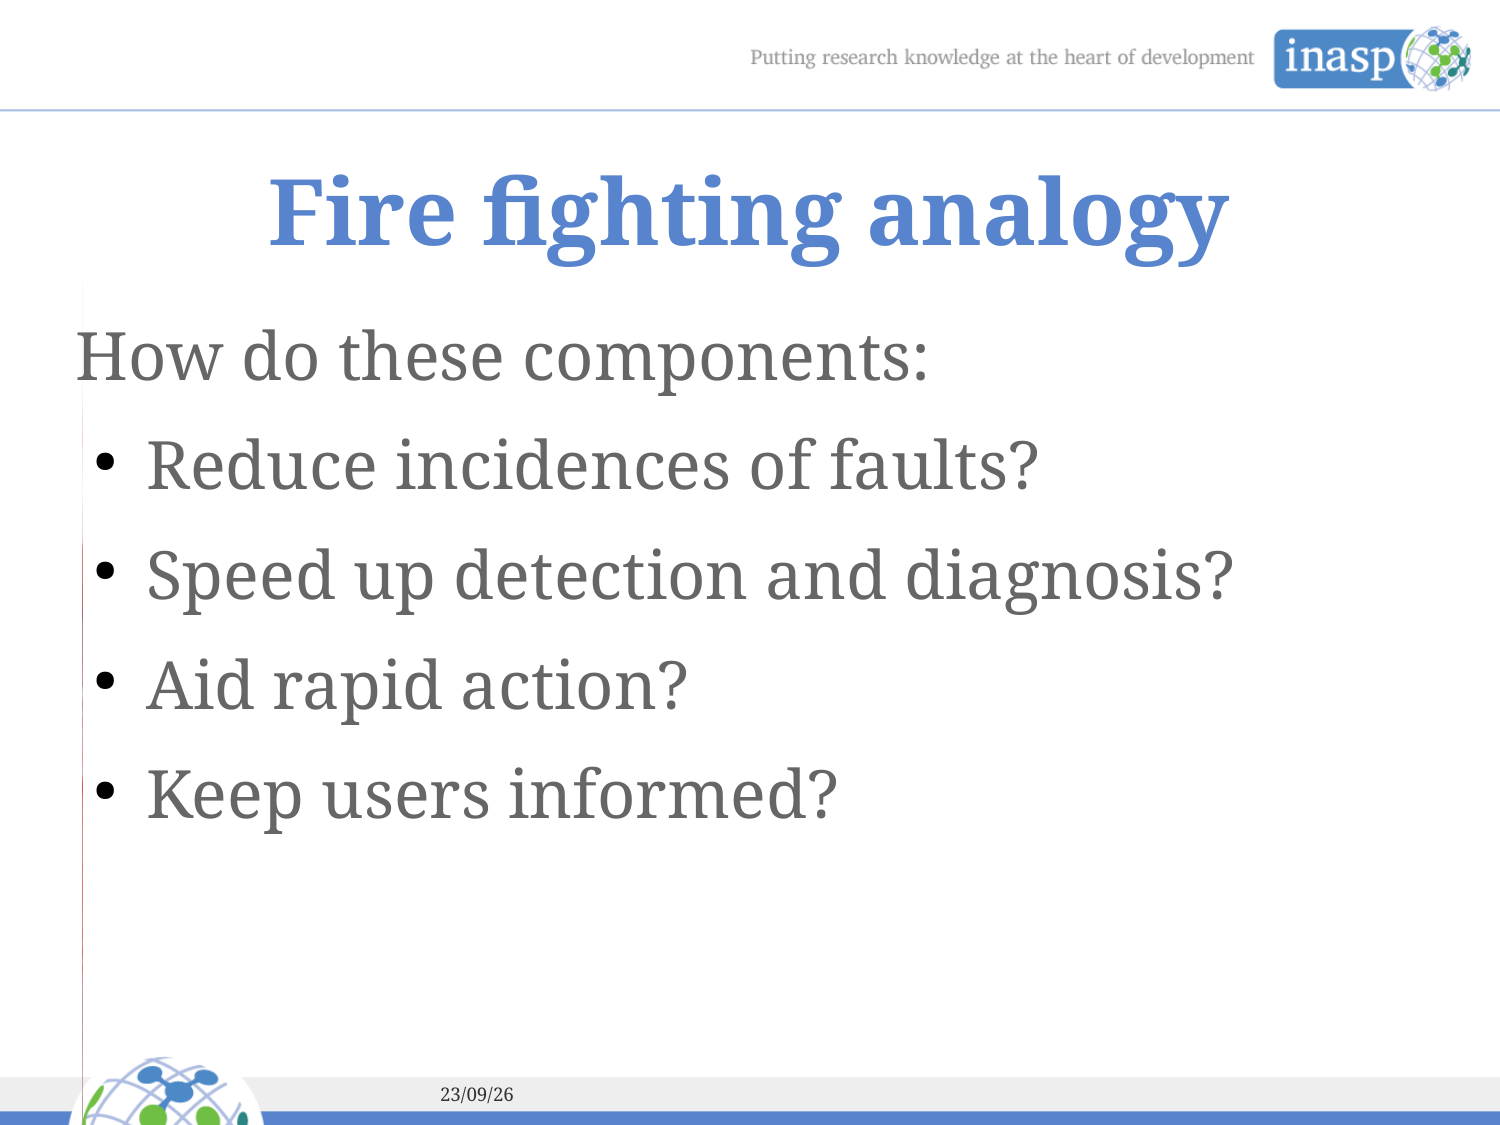

# Fire fighting analogy
How do these components:
Reduce incidences of faults?
Speed up detection and diagnosis?
Aid rapid action?
Keep users informed?